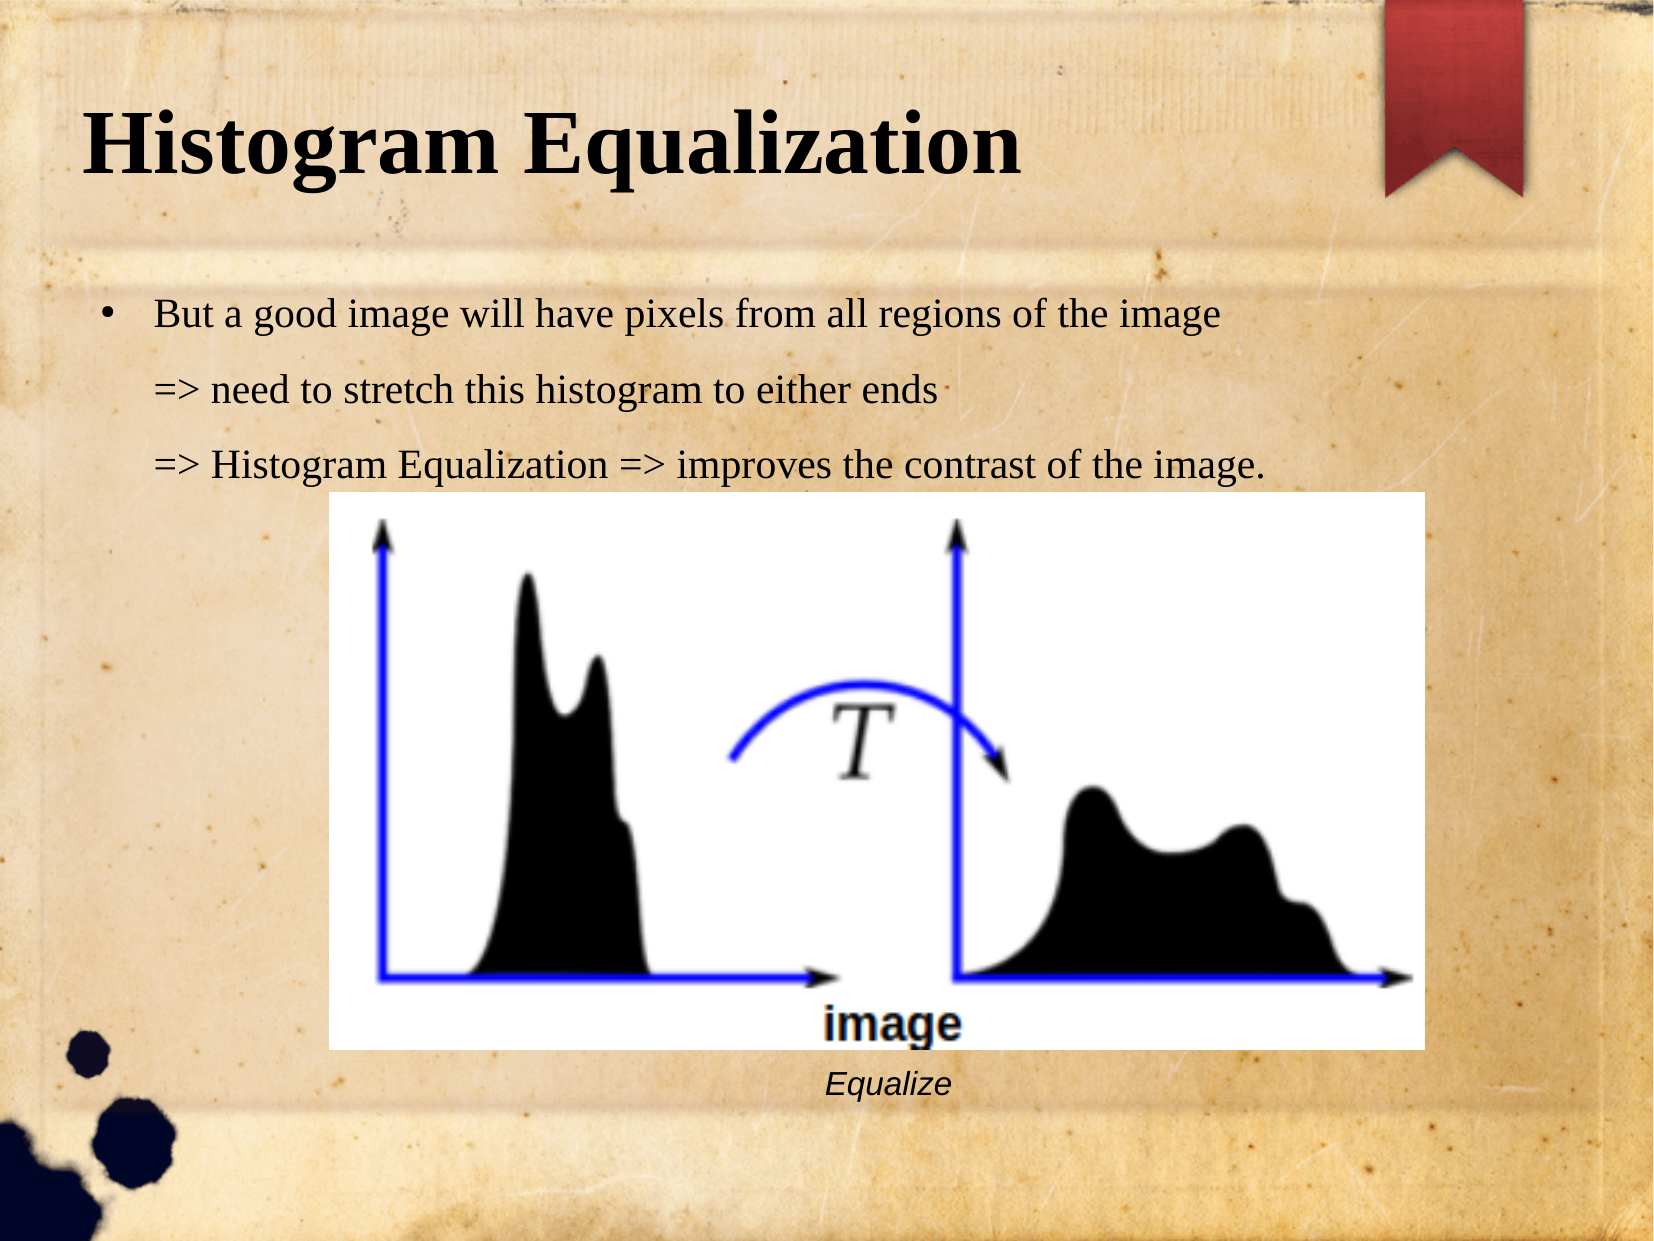

# Histogram Equalization
But a good image will have pixels from all regions of the image
=> need to stretch this histogram to either ends
=> Histogram Equalization => improves the contrast of the image.
Equalize